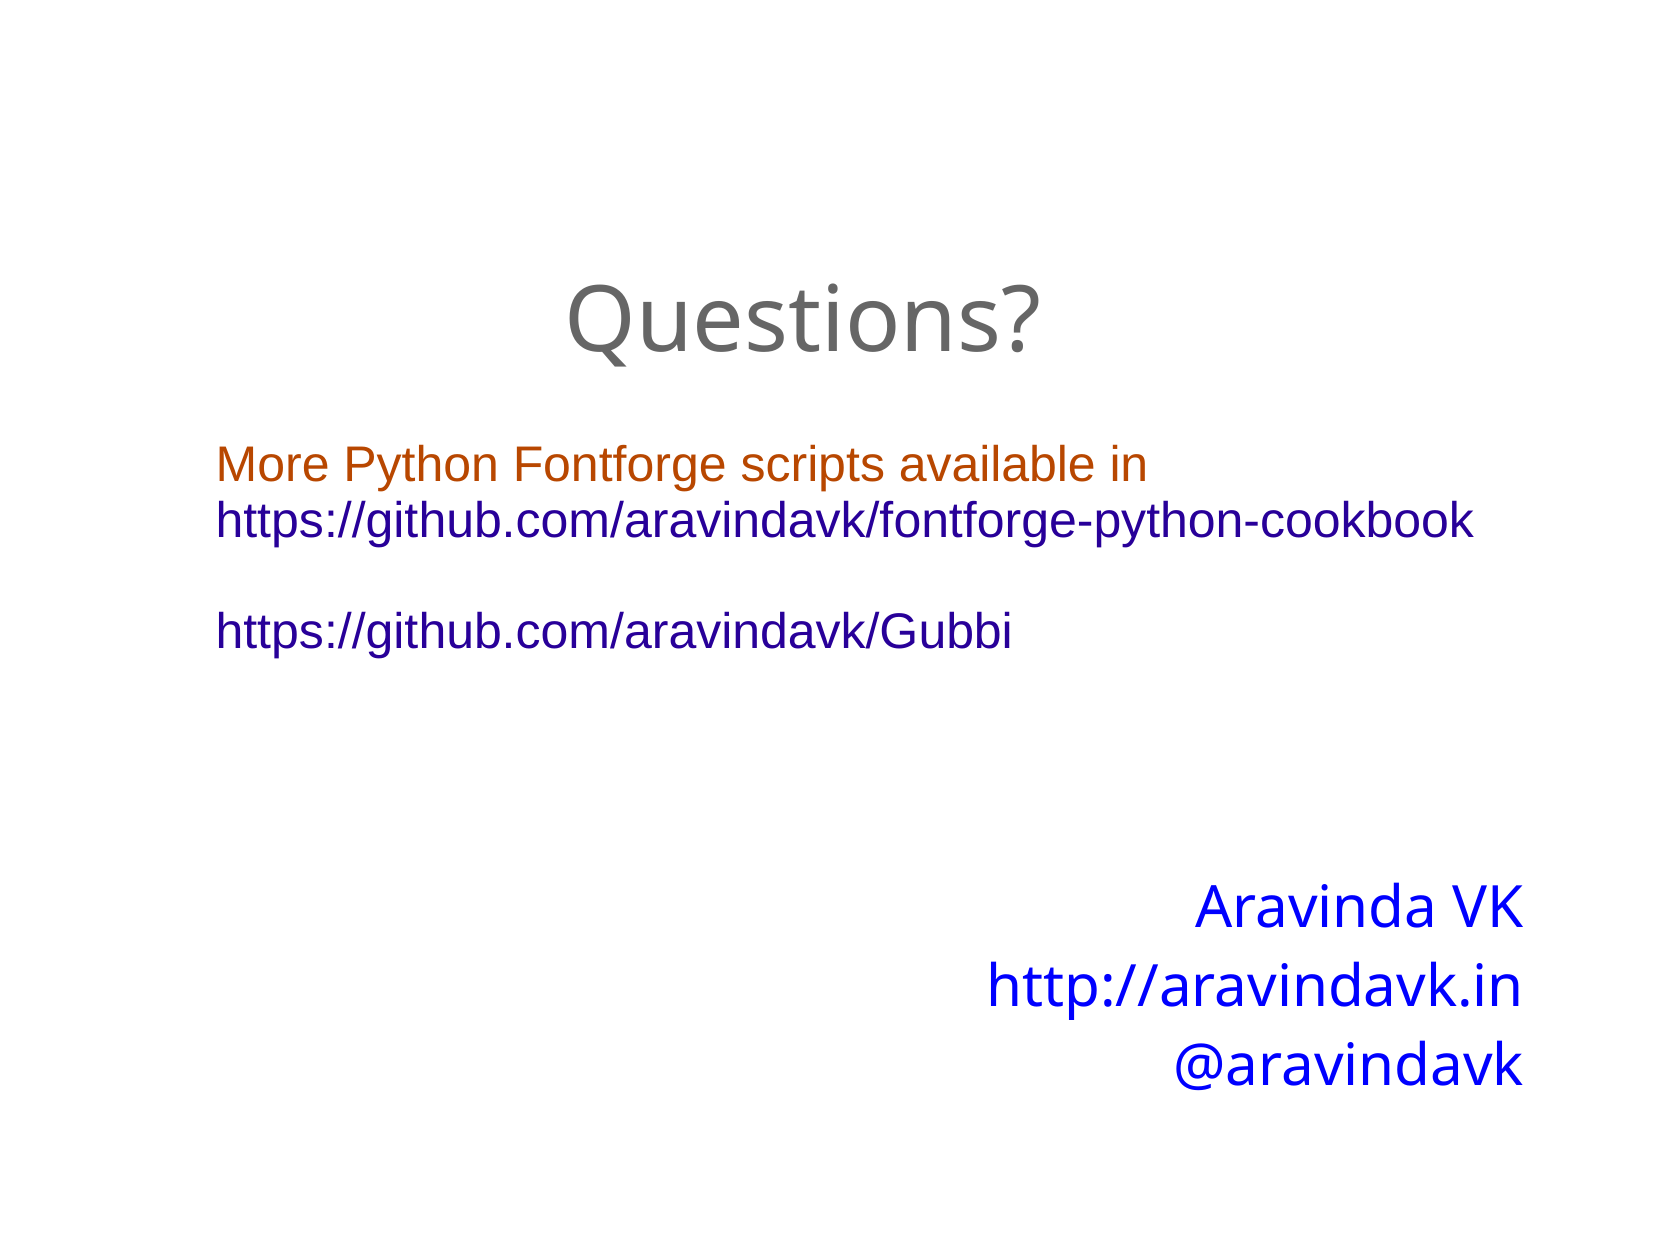

# Questions?
More Python Fontforge scripts available in
https://github.com/aravindavk/fontforge-python-cookbook
https://github.com/aravindavk/Gubbi
Aravinda VK
http://aravindavk.in
@aravindavk